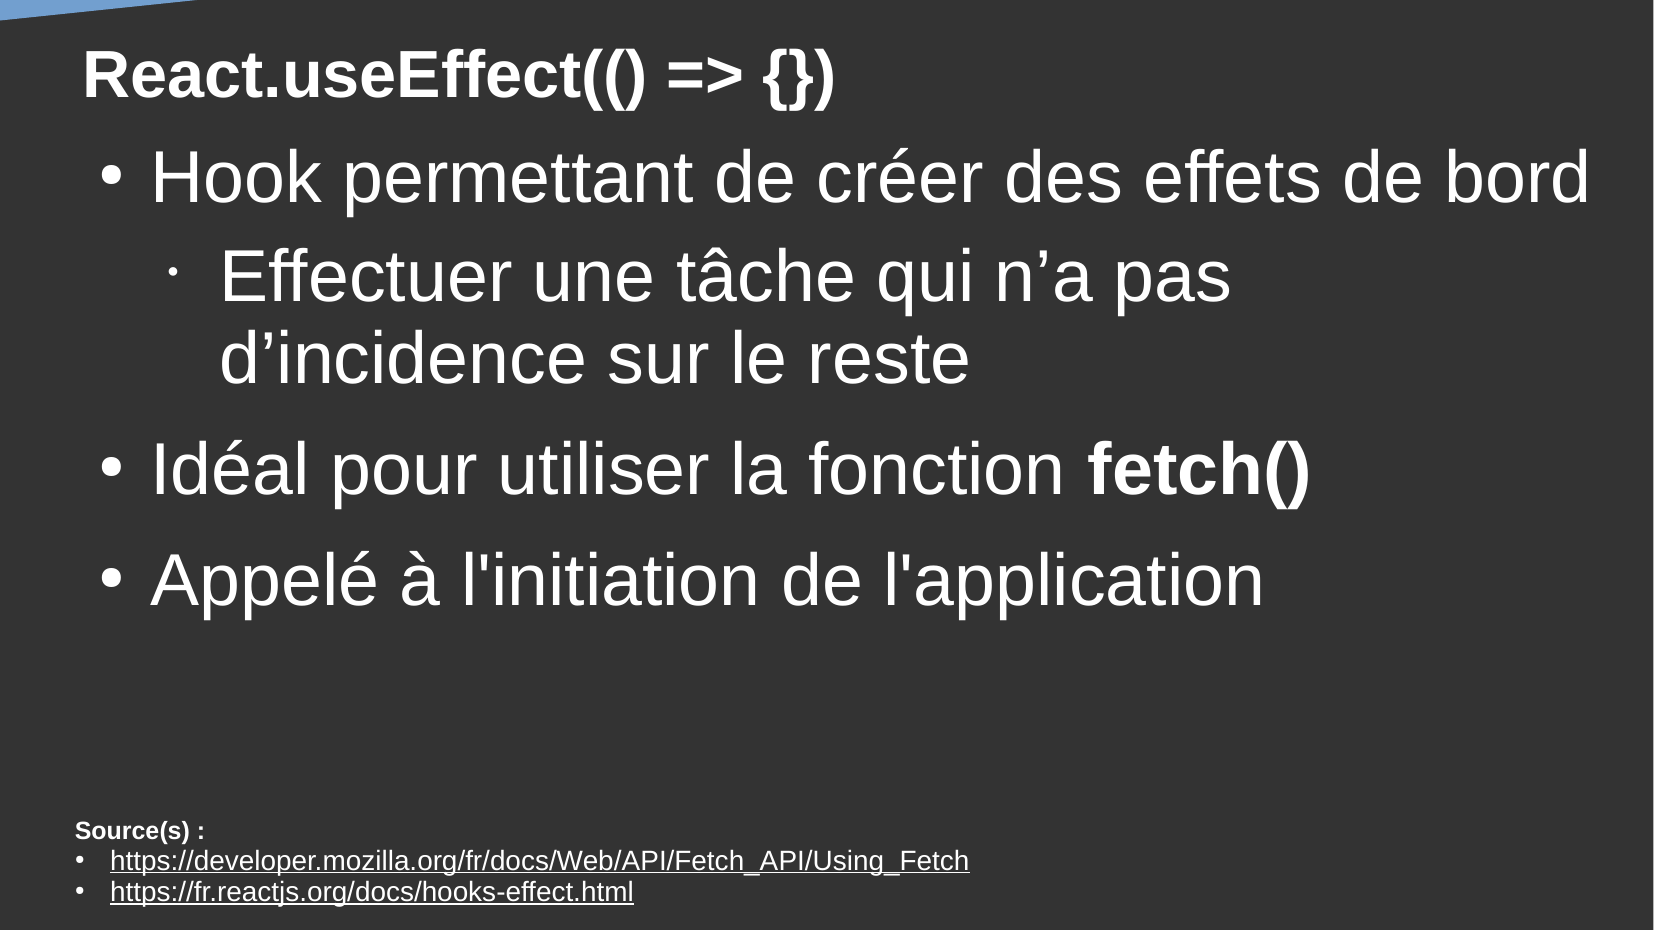

# React.useEffect(() => {})
Hook permettant de créer des effets de bord
Effectuer une tâche qui n’a pas d’incidence sur le reste
Idéal pour utiliser la fonction fetch()
Appelé à l'initiation de l'application
Source(s) :
https://developer.mozilla.org/fr/docs/Web/API/Fetch_API/Using_Fetch
https://fr.reactjs.org/docs/hooks-effect.html